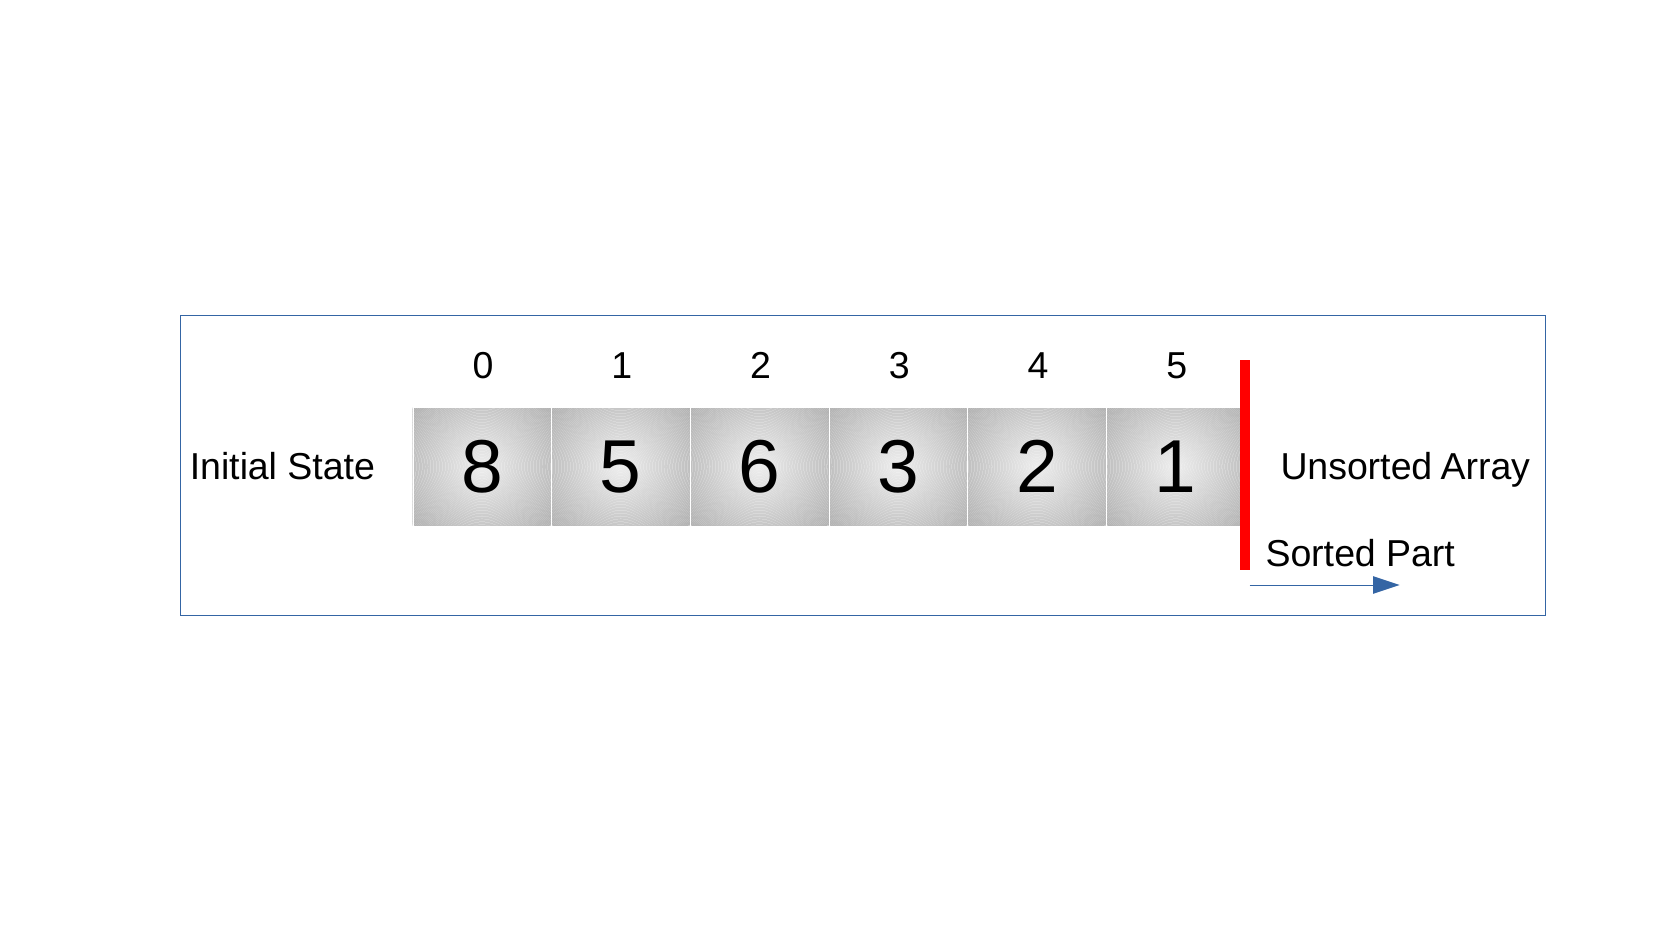

| 0 | 1 | 2 | 3 | 4 | 5 |
| --- | --- | --- | --- | --- | --- |
| 8 | 5 | 6 | 3 | 2 | 1 |
| --- | --- | --- | --- | --- | --- |
| | | | | | |
Initial State
Unsorted Array
Sorted Part